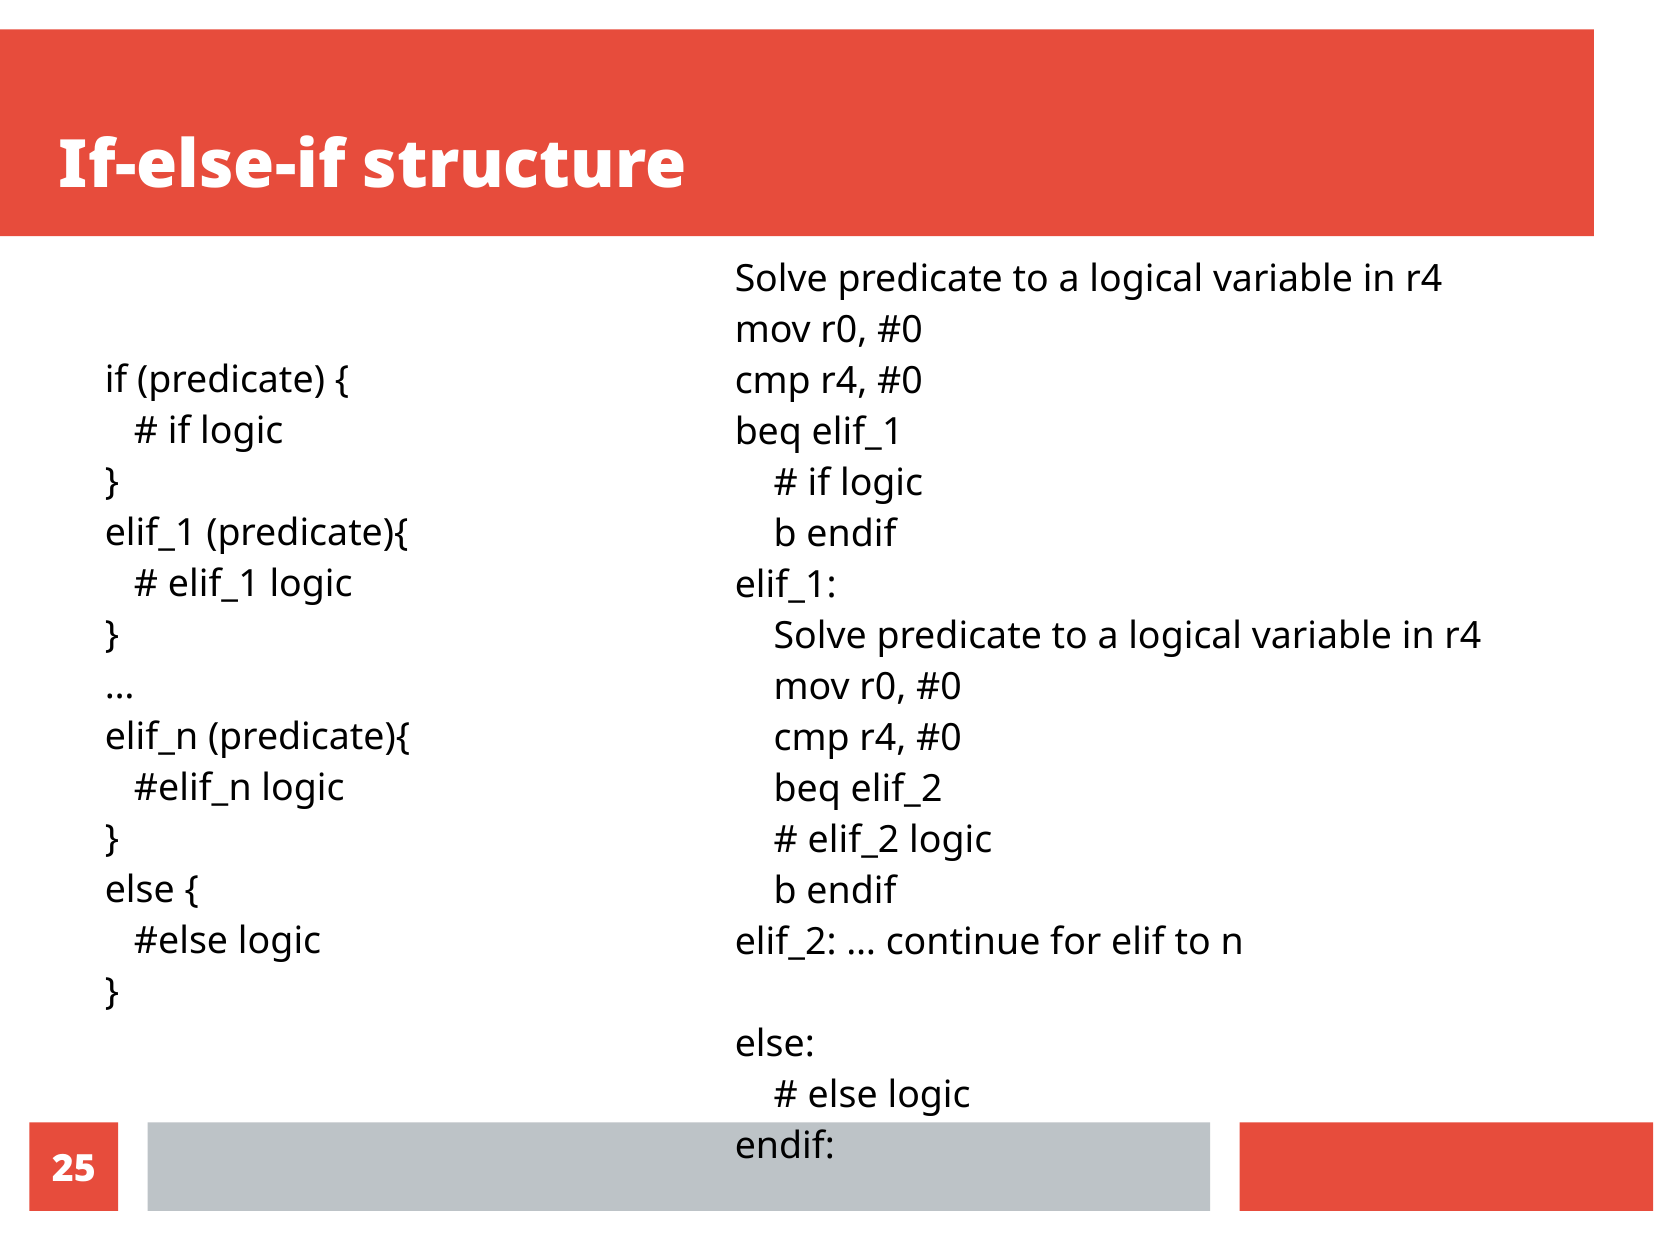

# If-else-if structure
Solve predicate to a logical variable in r4
mov r0, #0
cmp r4, #0
beq elif_1
 # if logic
 b endif
elif_1:
 Solve predicate to a logical variable in r4
 mov r0, #0
 cmp r4, #0
 beq elif_2
 # elif_2 logic
 b endif
elif_2: … continue for elif to n
else:
 # else logic
endif:
if (predicate) {
 # if logic
}
elif_1 (predicate){
 # elif_1 logic
}
…
elif_n (predicate){
 #elif_n logic
}
else {
 #else logic
}
25